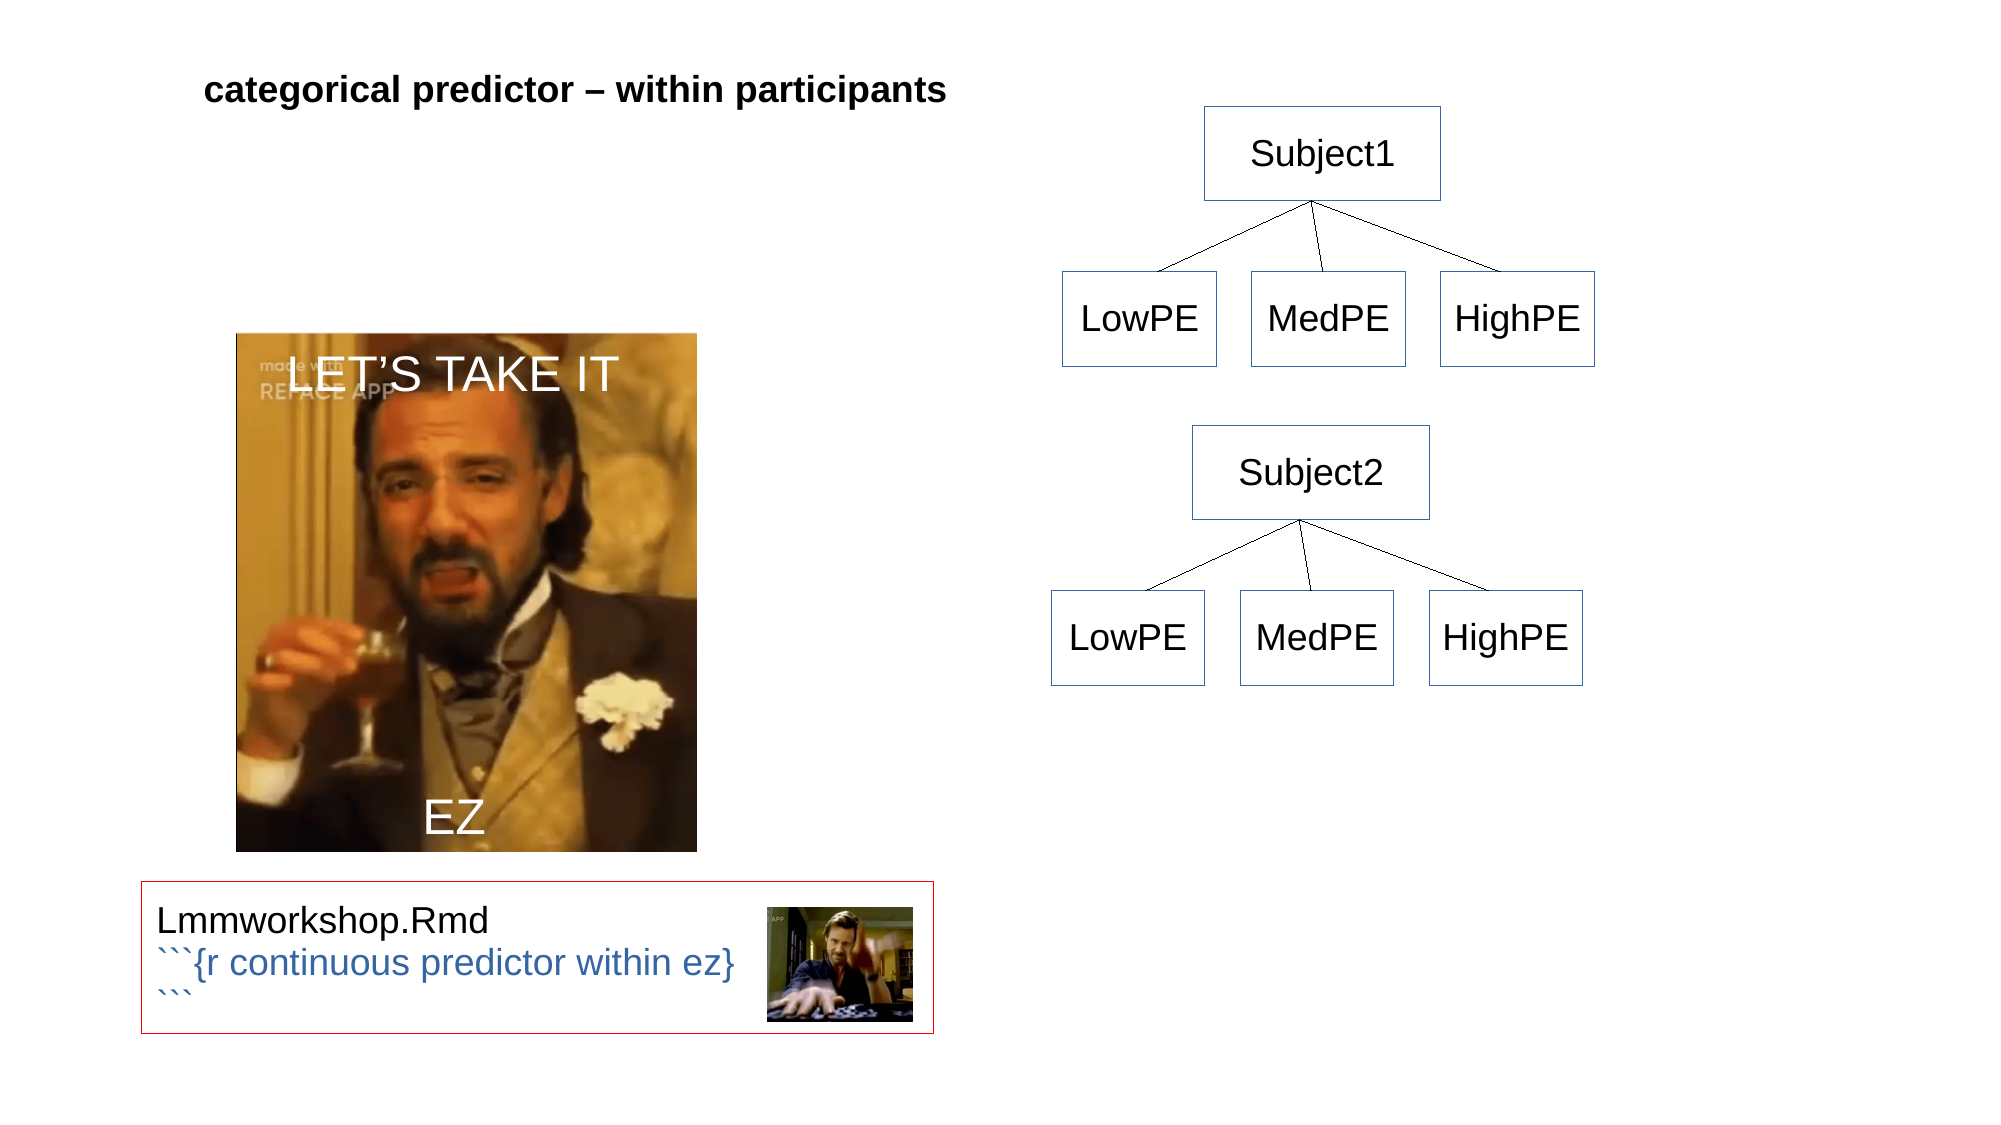

categorical predictor – within participants
Subject1
LowPE
MedPE
HighPE
LET’S TAKE IT
Subject2
LowPE
MedPE
HighPE
EZ
Lmmworkshop.Rmd
```{r continuous predictor within ez}
```